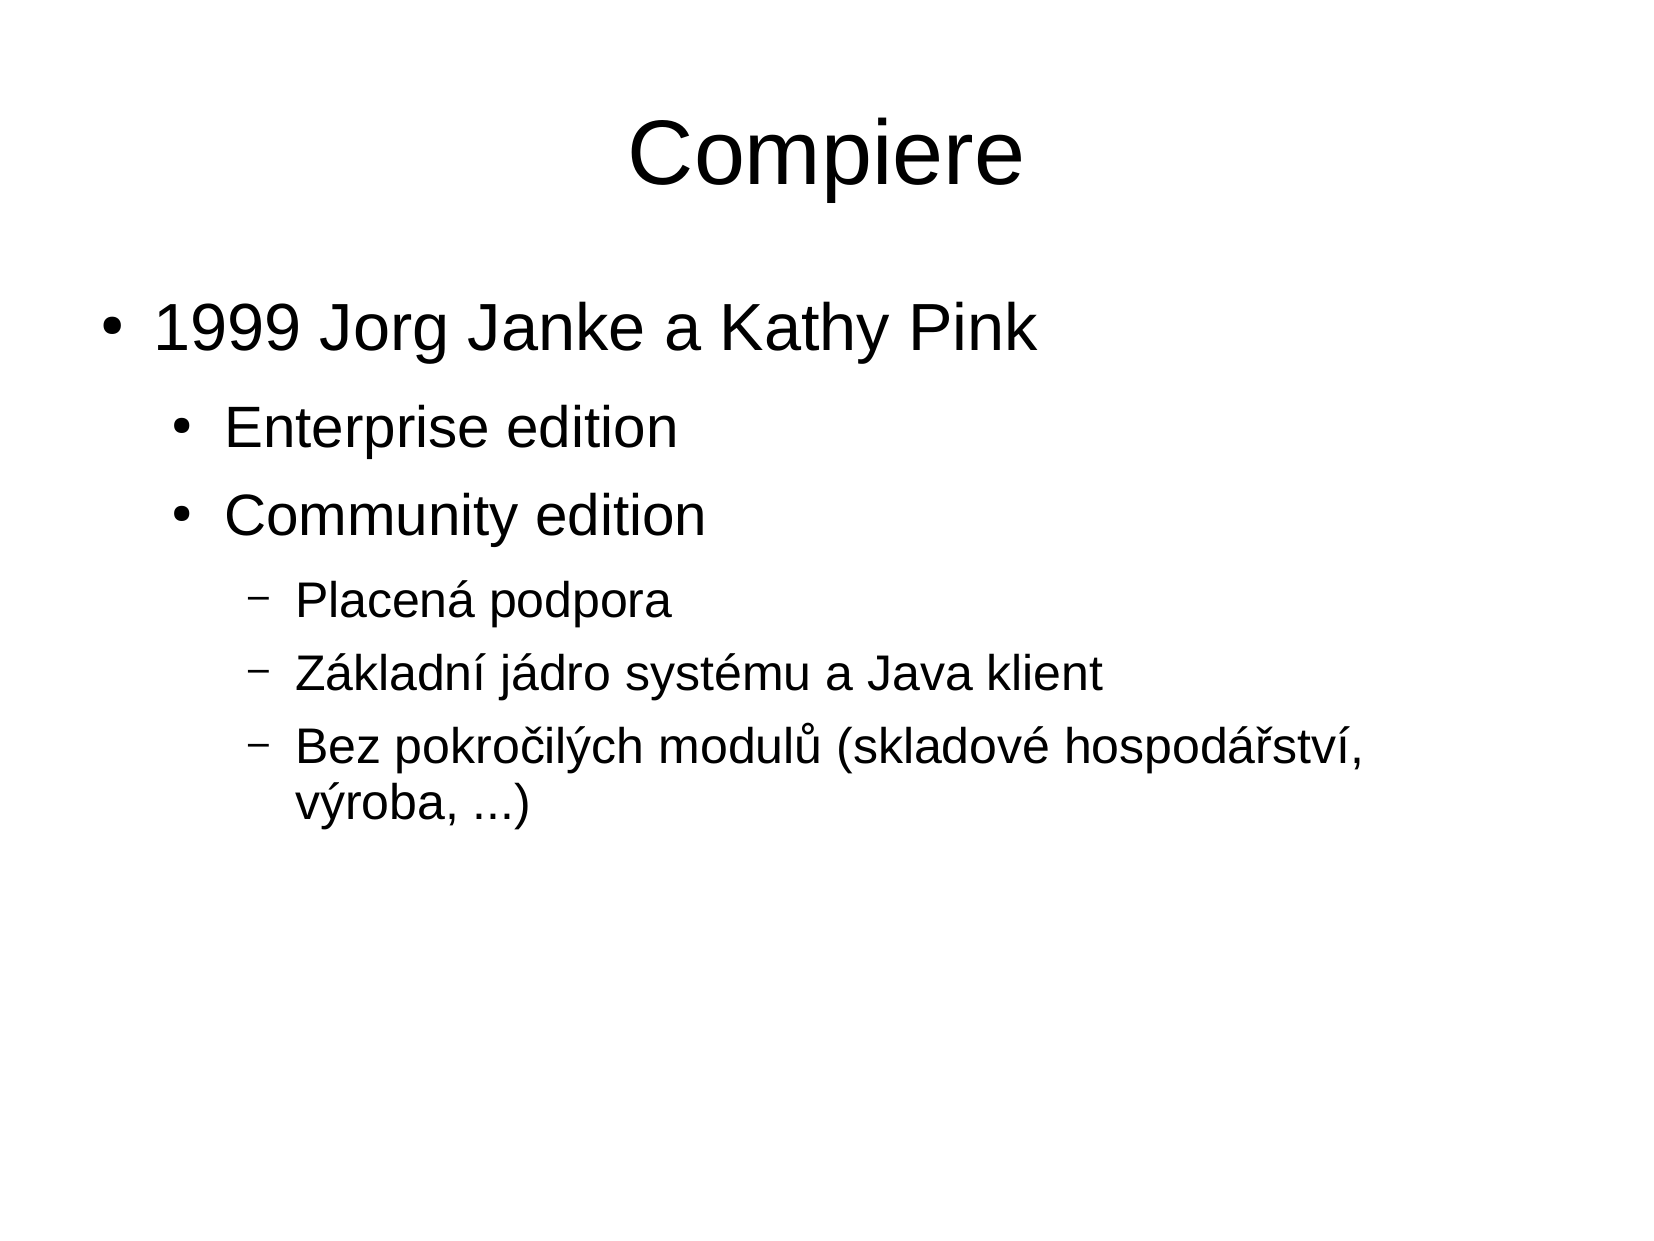

# Compiere
1999 Jorg Janke a Kathy Pink
Enterprise edition
Community edition
Placená podpora
Základní jádro systému a Java klient
Bez pokročilých modulů (skladové hospodářství, výroba, ...)